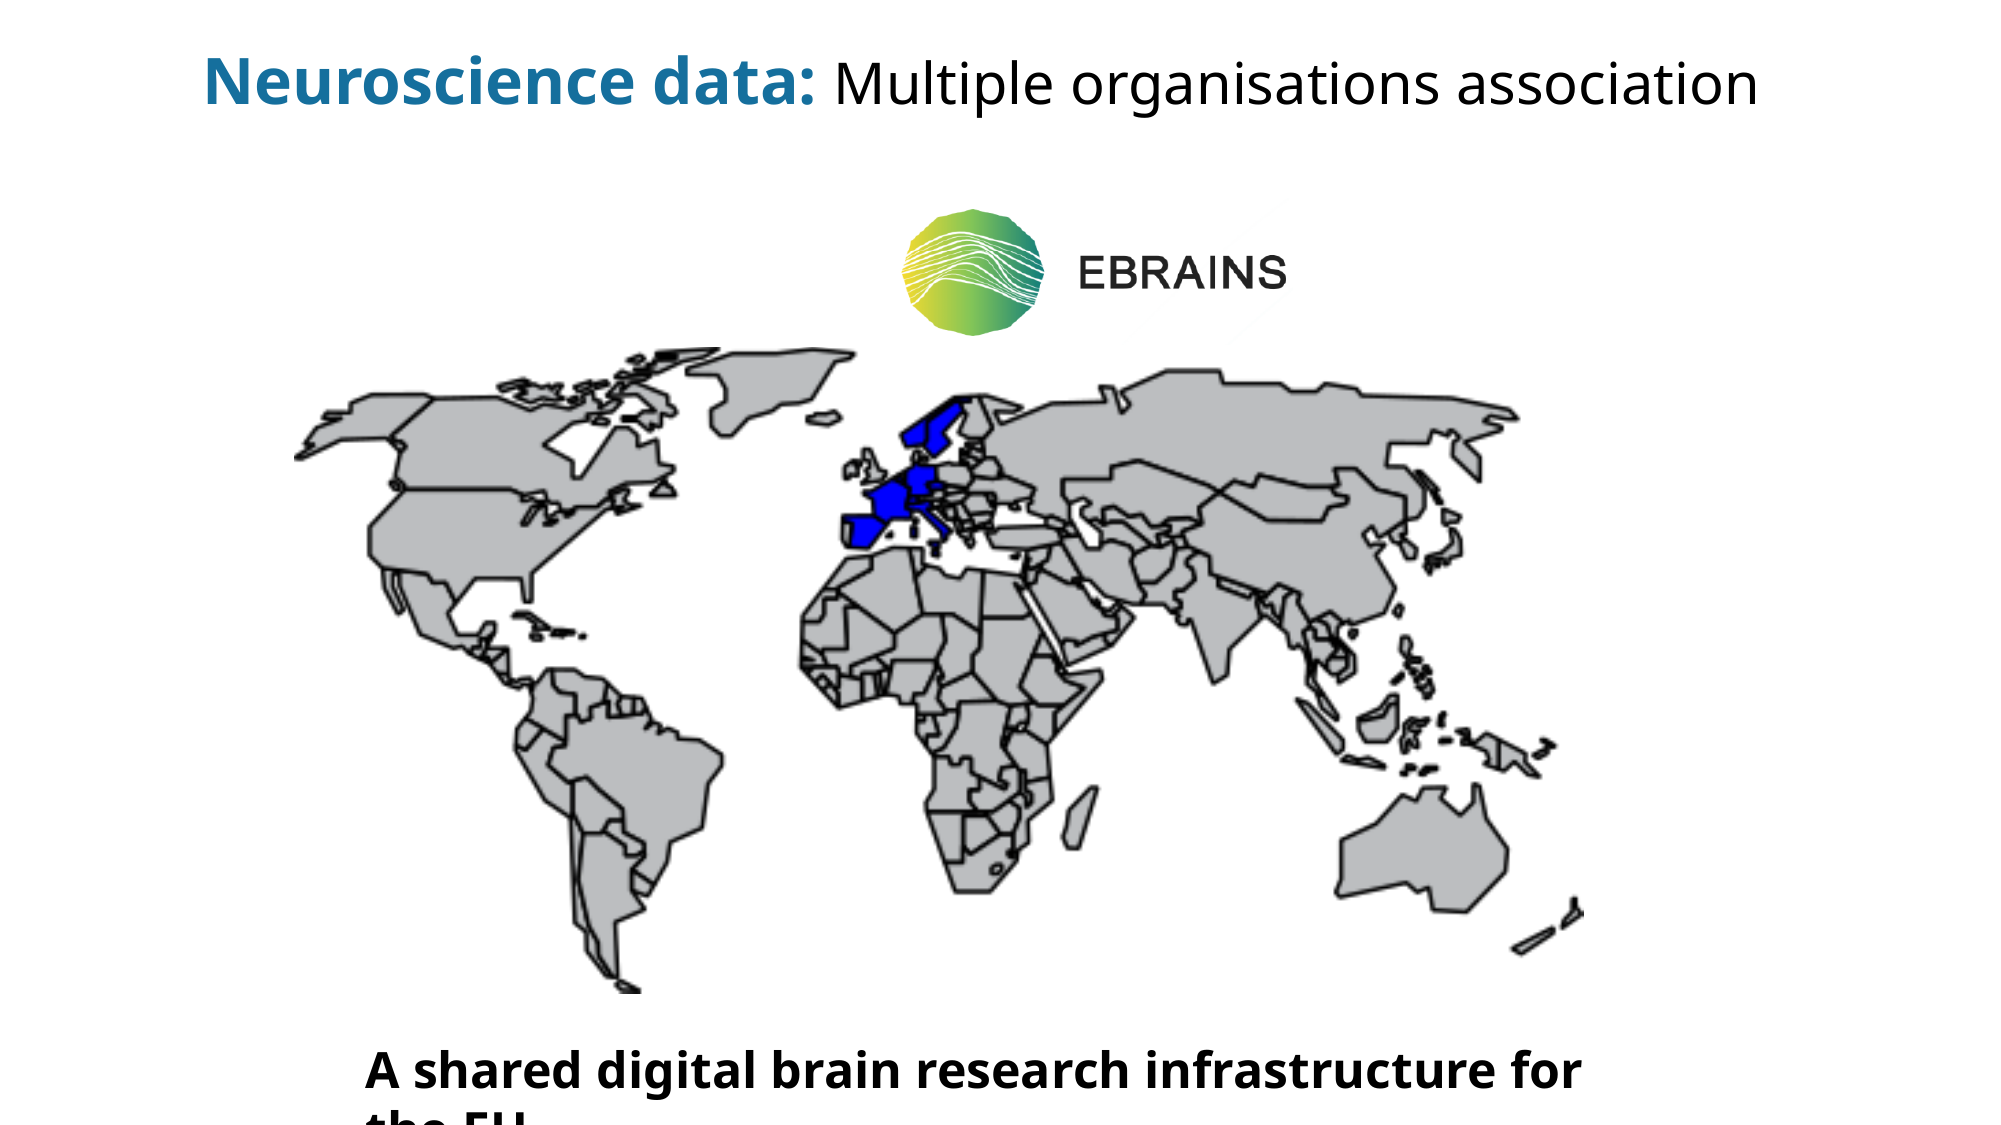

# Neuroscience data: Multiple organisations association
A shared digital brain research infrastructure for the EU